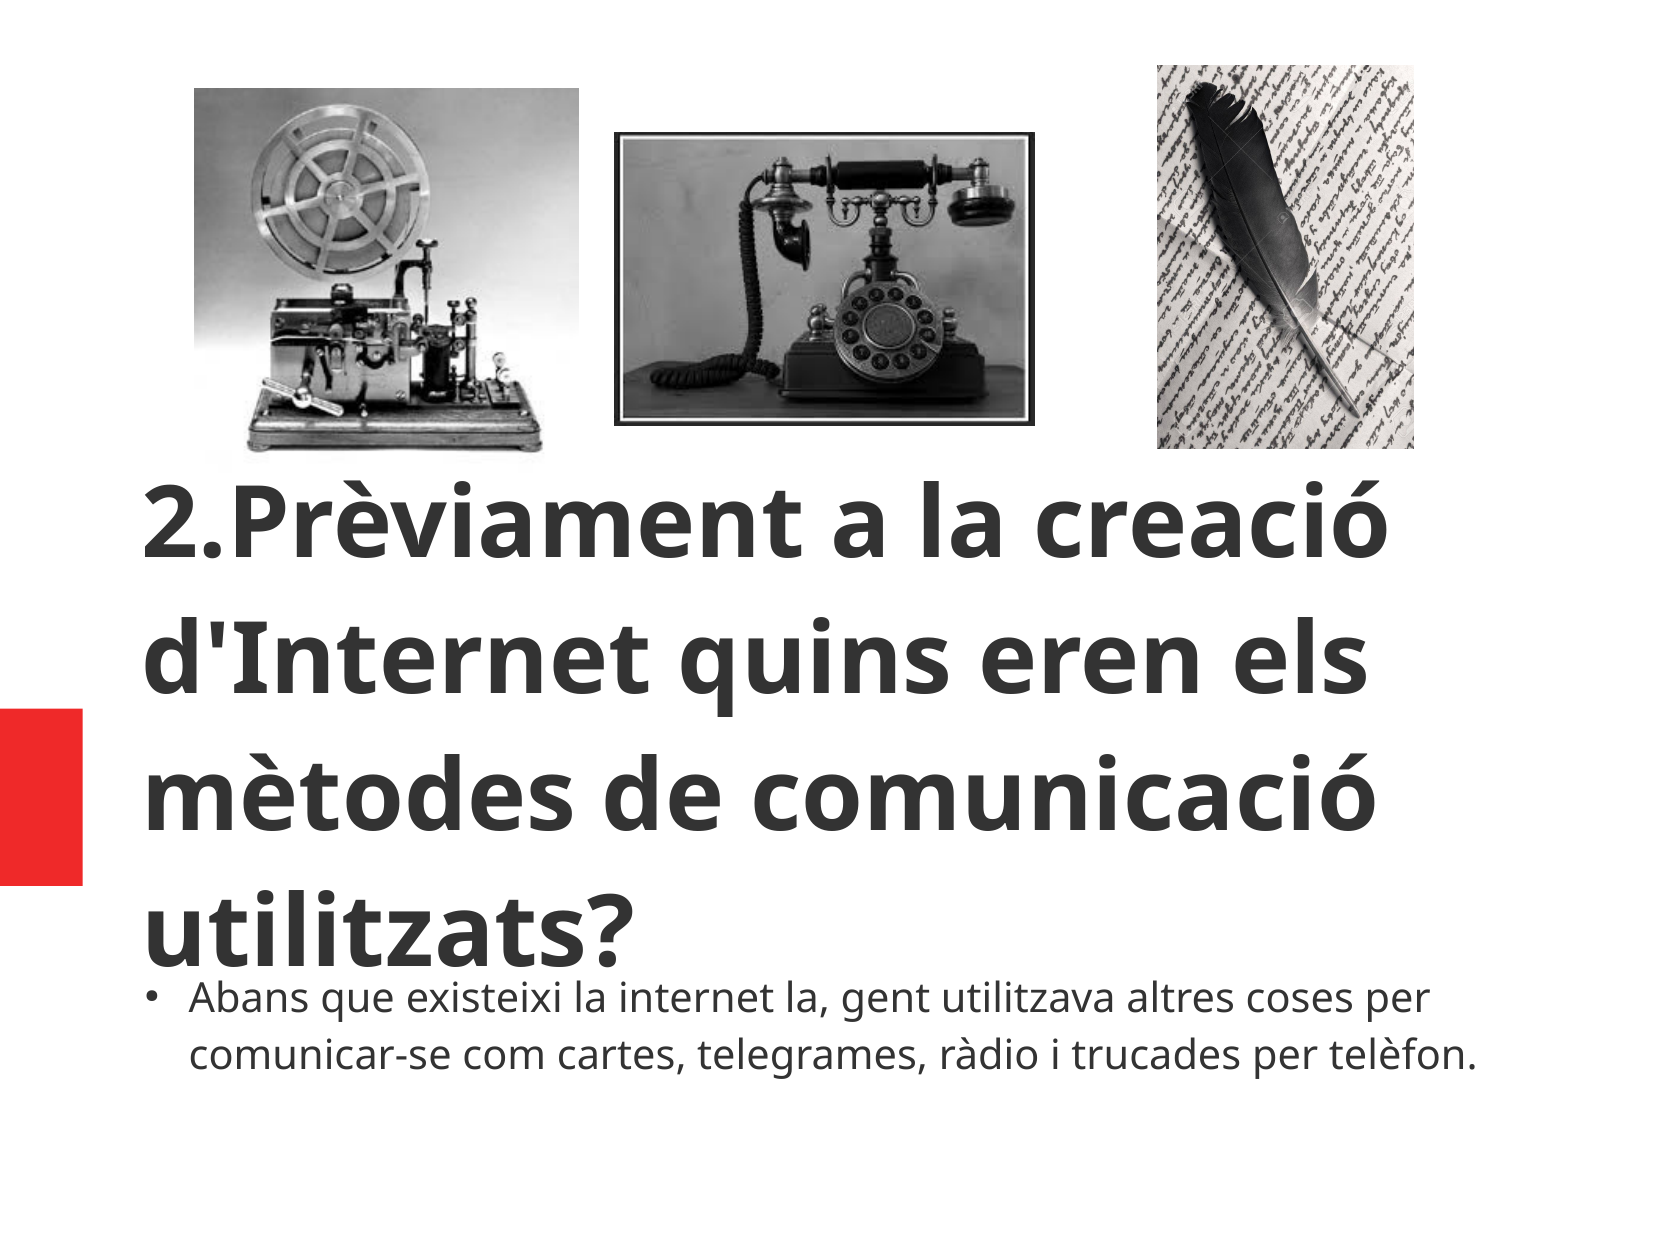

# 2.Prèviament a la creació d'Internet quins eren els mètodes de comunicació utilitzats?
Abans que existeixi la internet la, gent utilitzava altres coses per comunicar-se com cartes, telegrames, ràdio i trucades per telèfon.